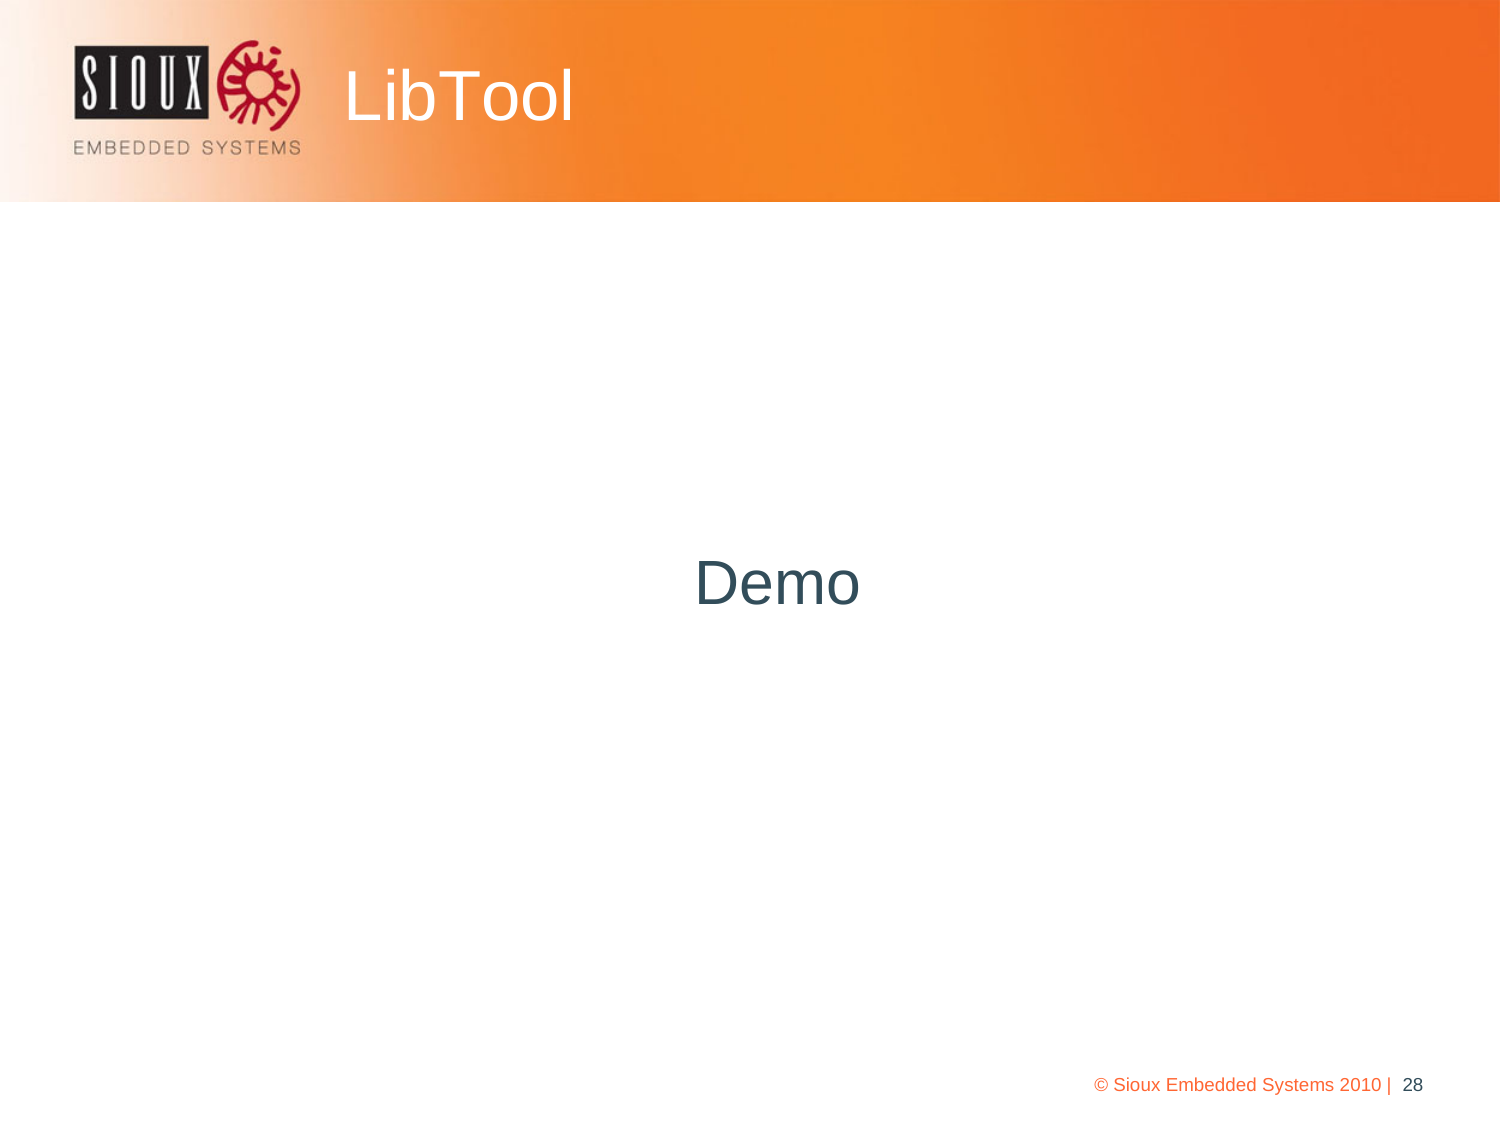

# LibTool
Demo
28
© Sioux Embedded Systems 2010